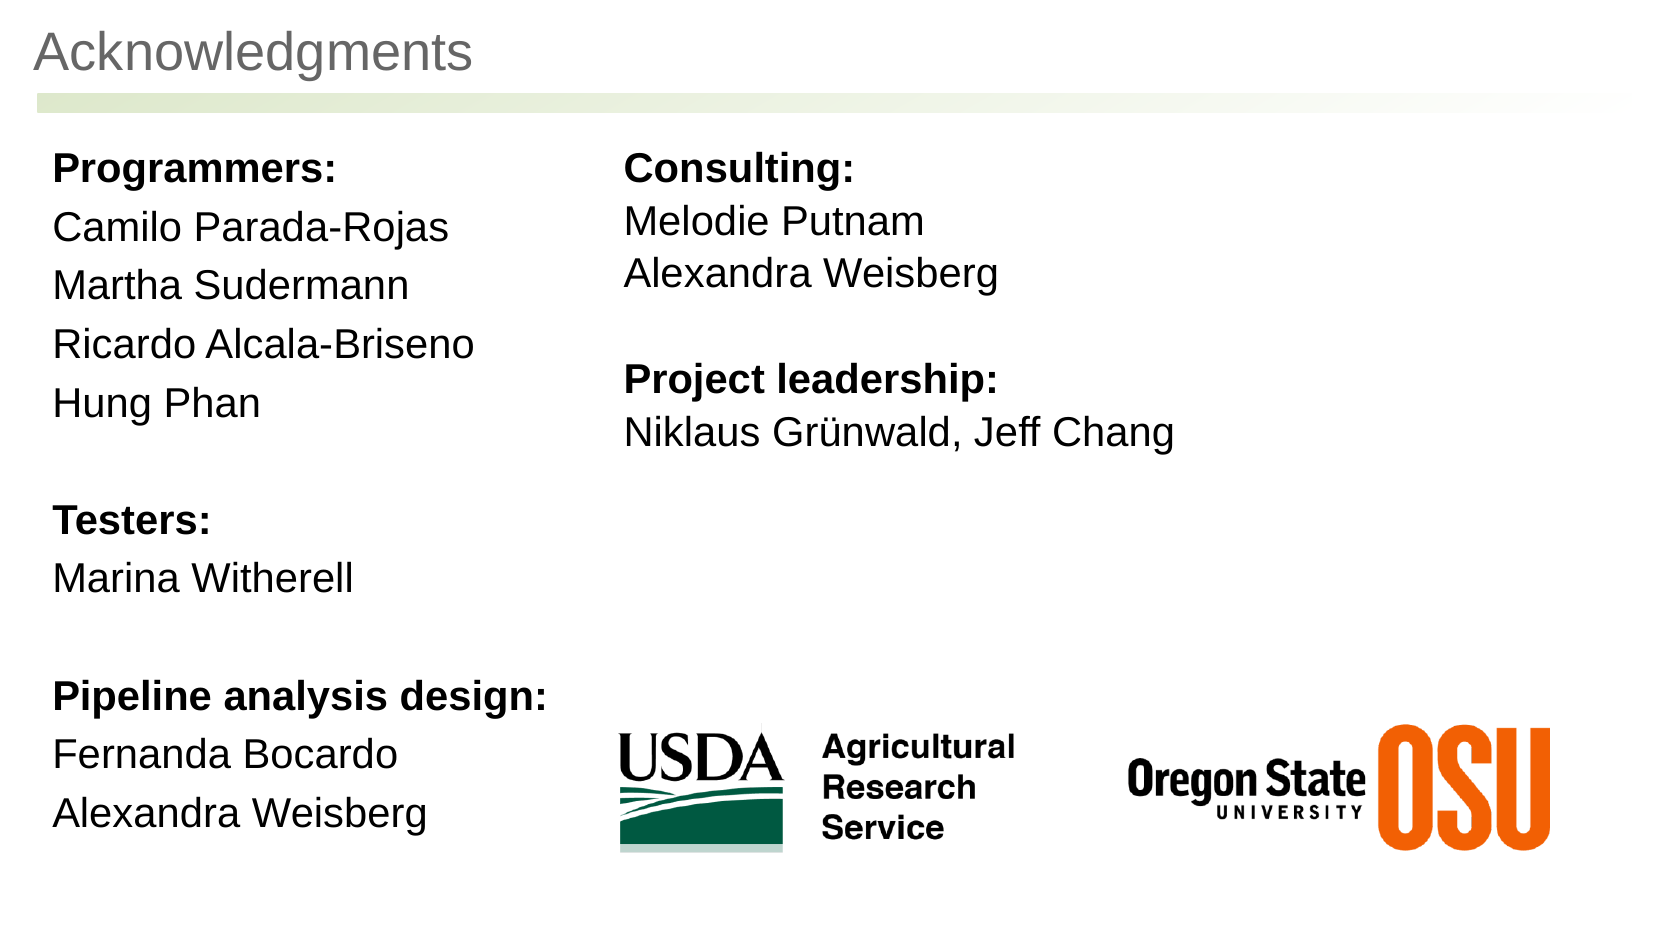

Acknowledgments
Programmers:
Camilo Parada-Rojas
Martha Sudermann
Ricardo Alcala-Briseno
Hung Phan
Testers:
Marina Witherell
Pipeline analysis design:
Fernanda Bocardo
Alexandra Weisberg
Consulting:
Melodie Putnam
Alexandra Weisberg
Project leadership:
Niklaus Grünwald, Jeff Chang